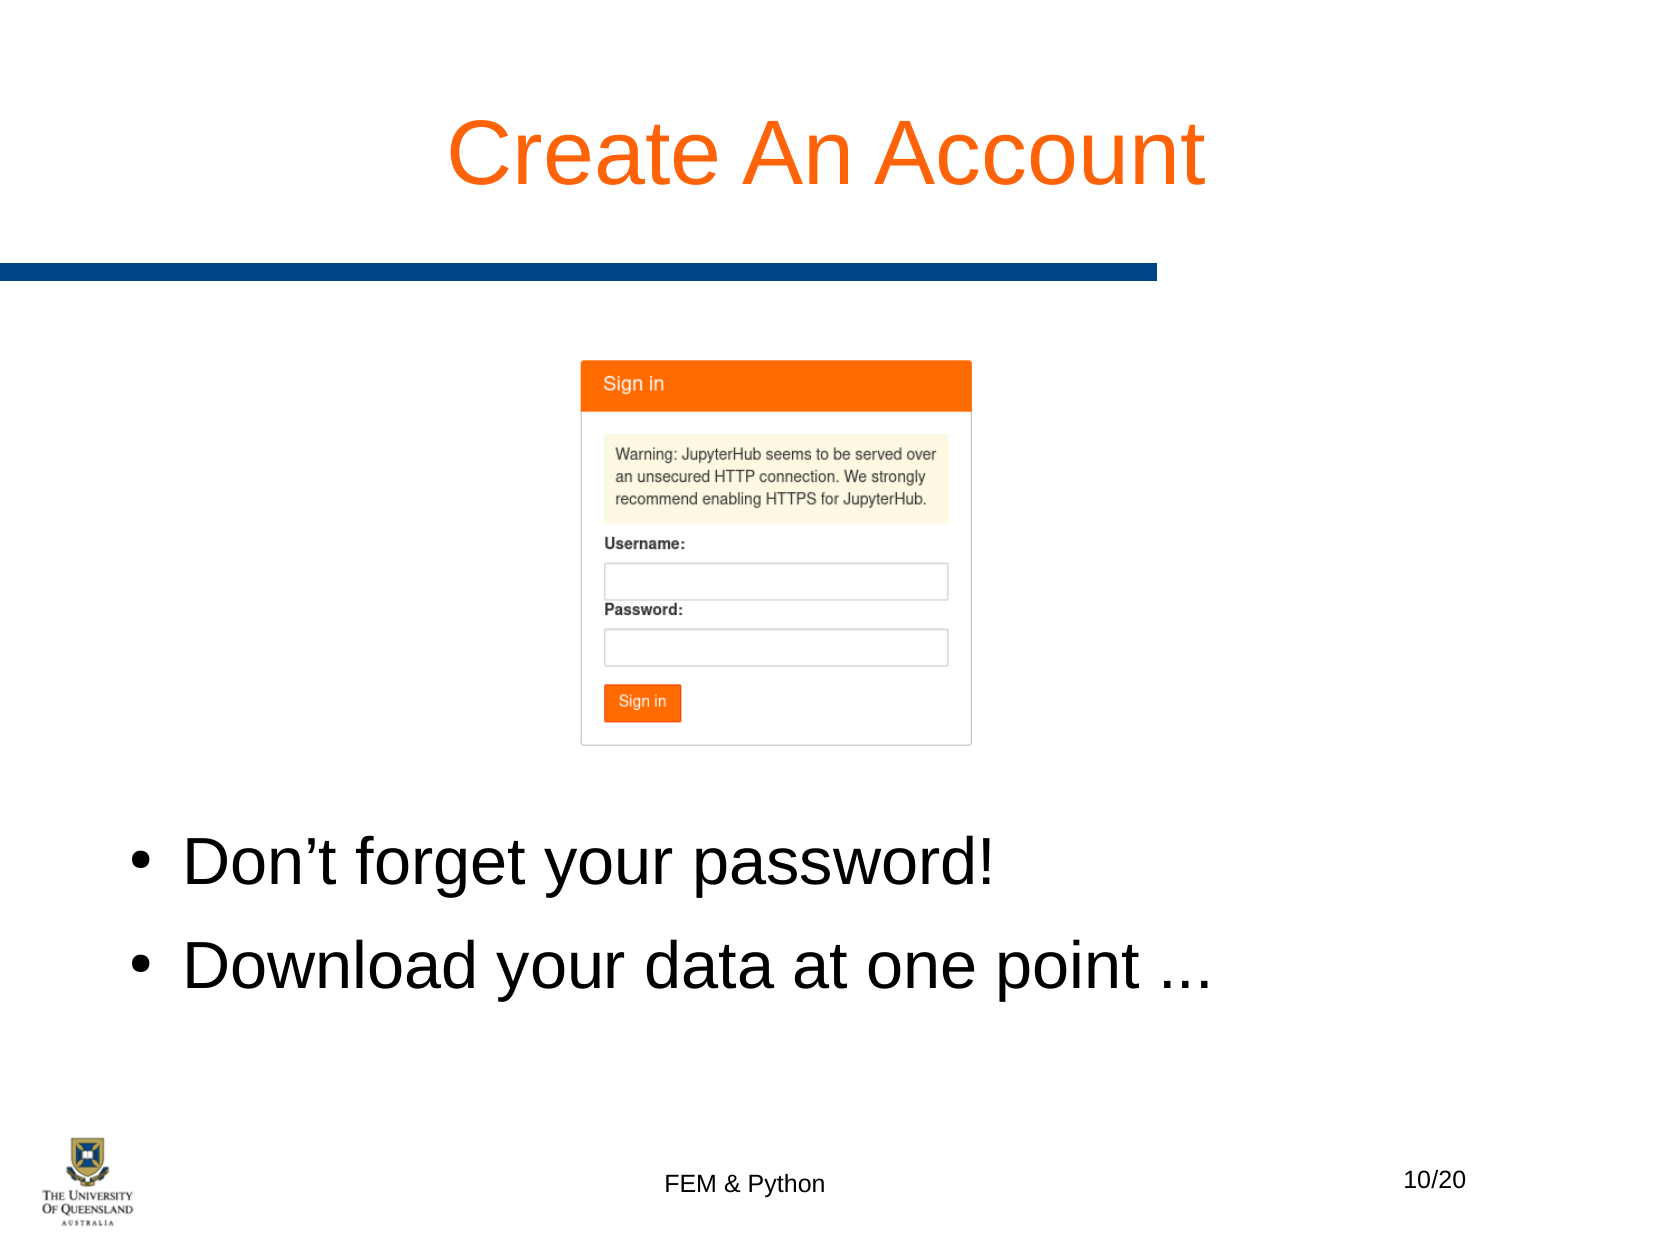

# Create An Account
Don’t forget your password!
Download your data at one point ...